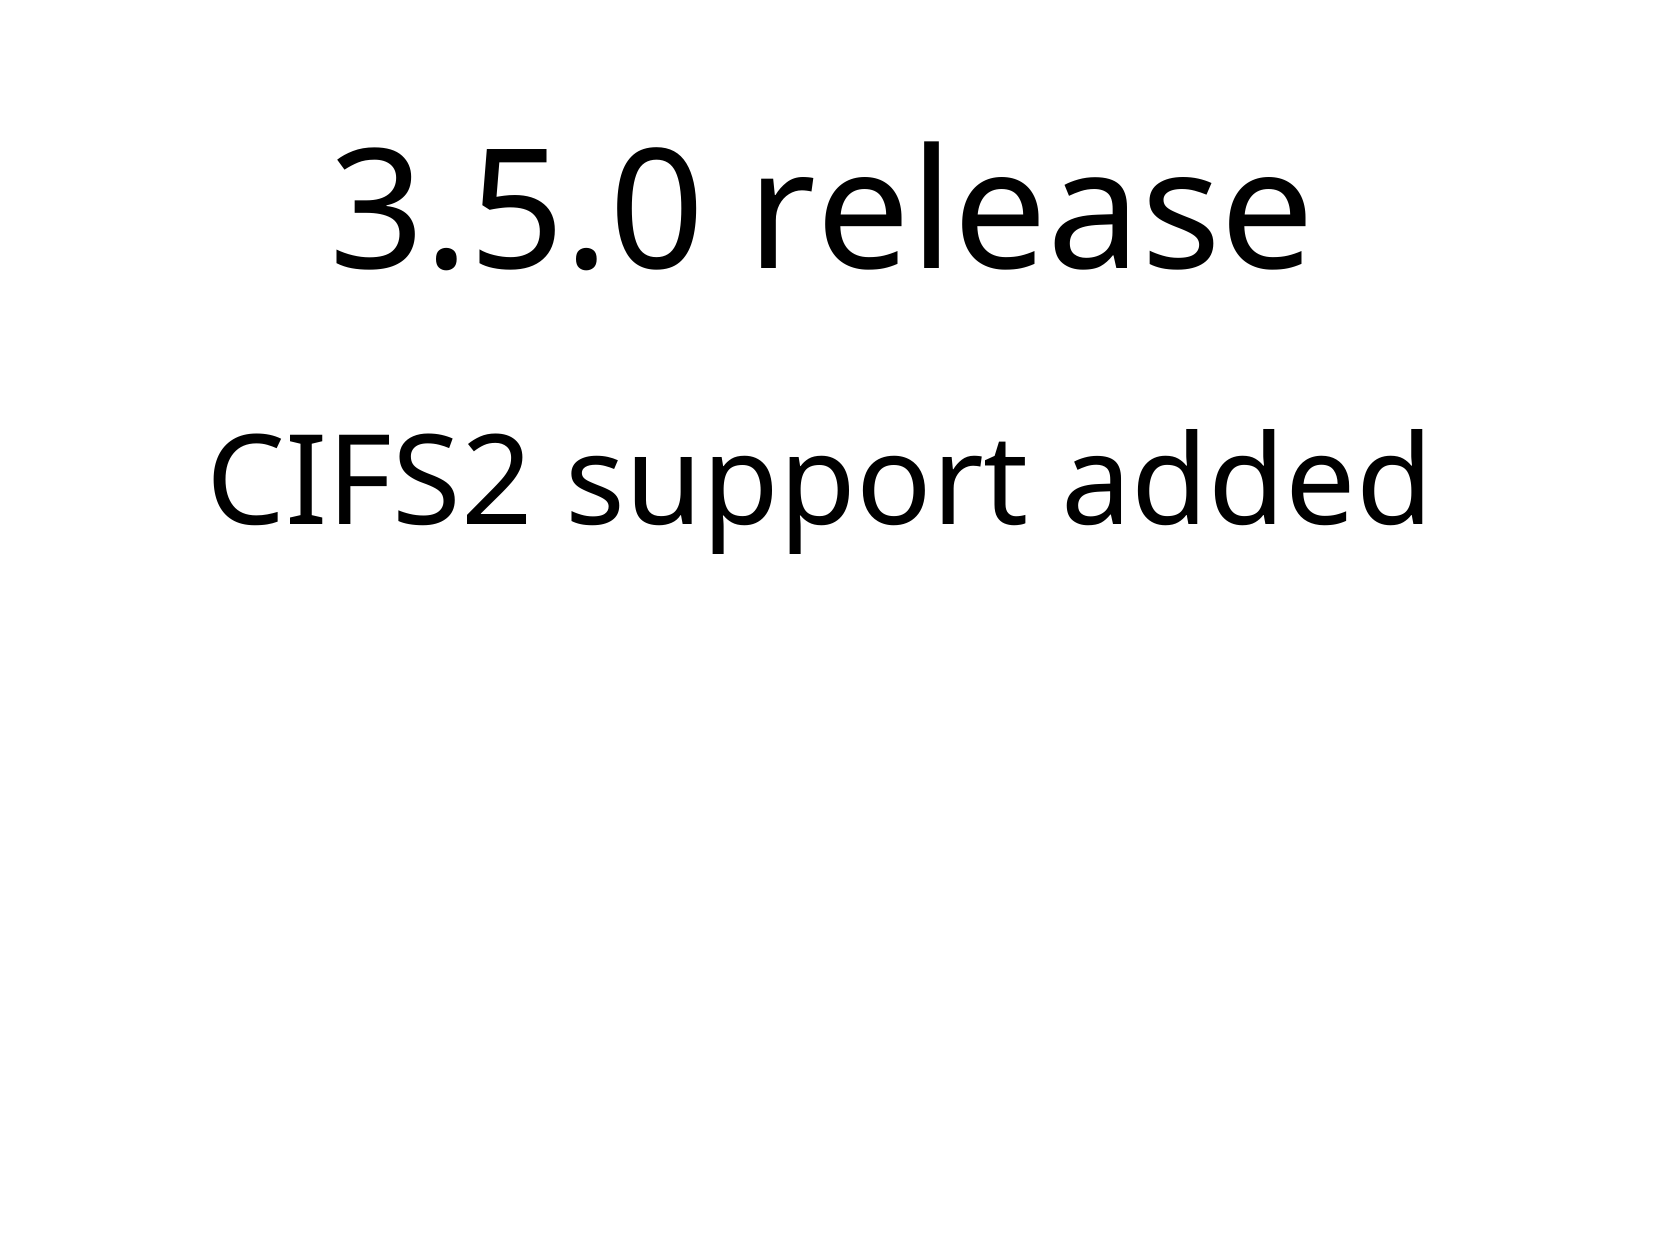

3.5.0 release
CIFS2 support added
2.6.20 to 2.6.24-rc8